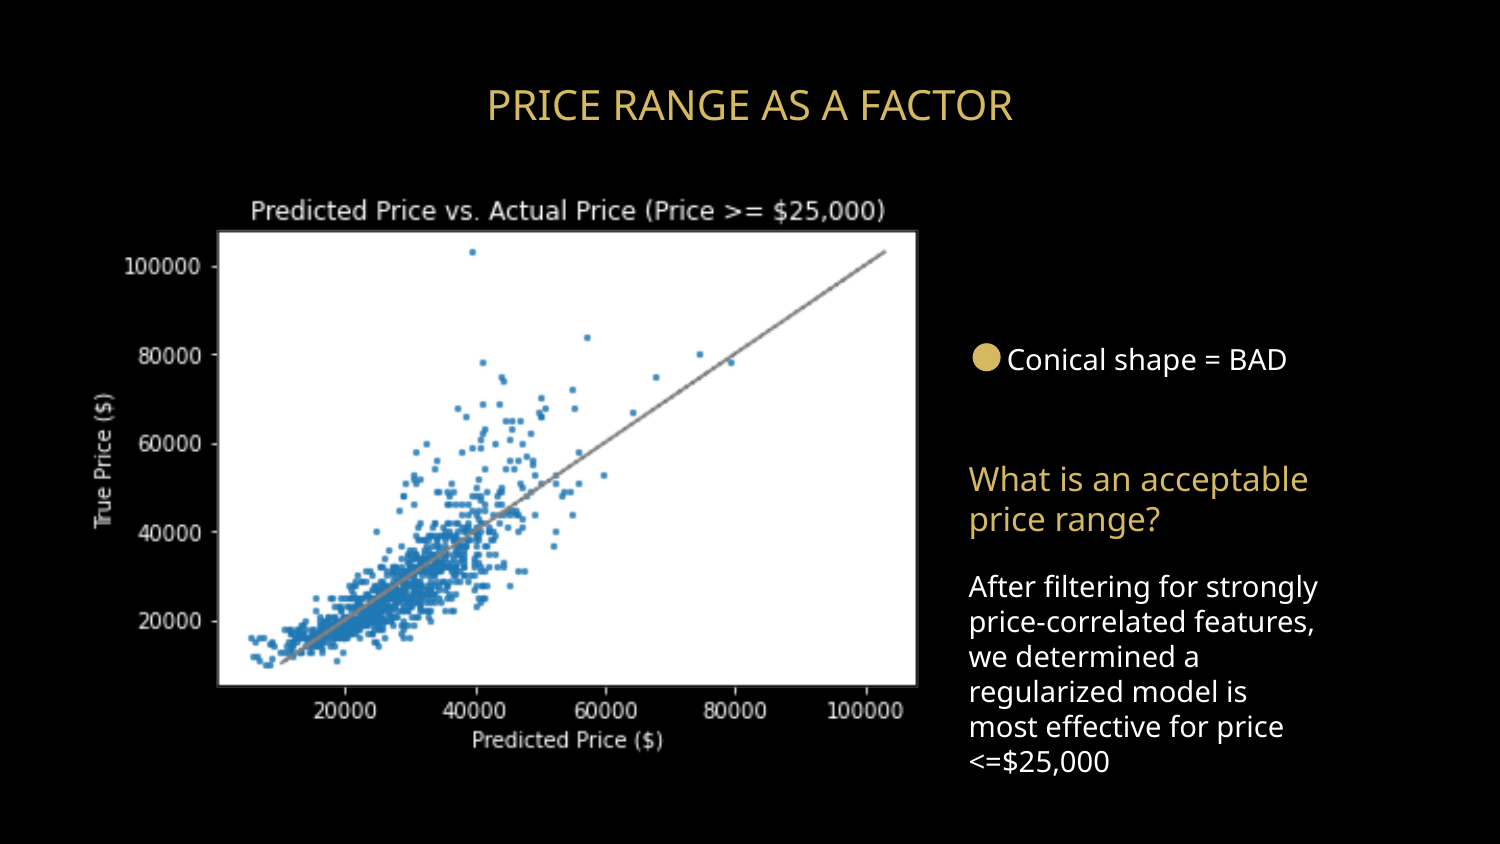

# PRICE RANGE AS A FACTOR
Conical shape = BAD
What is an acceptable price range?
After filtering for strongly price-correlated features, we determined a regularized model is most effective for price <=$25,000